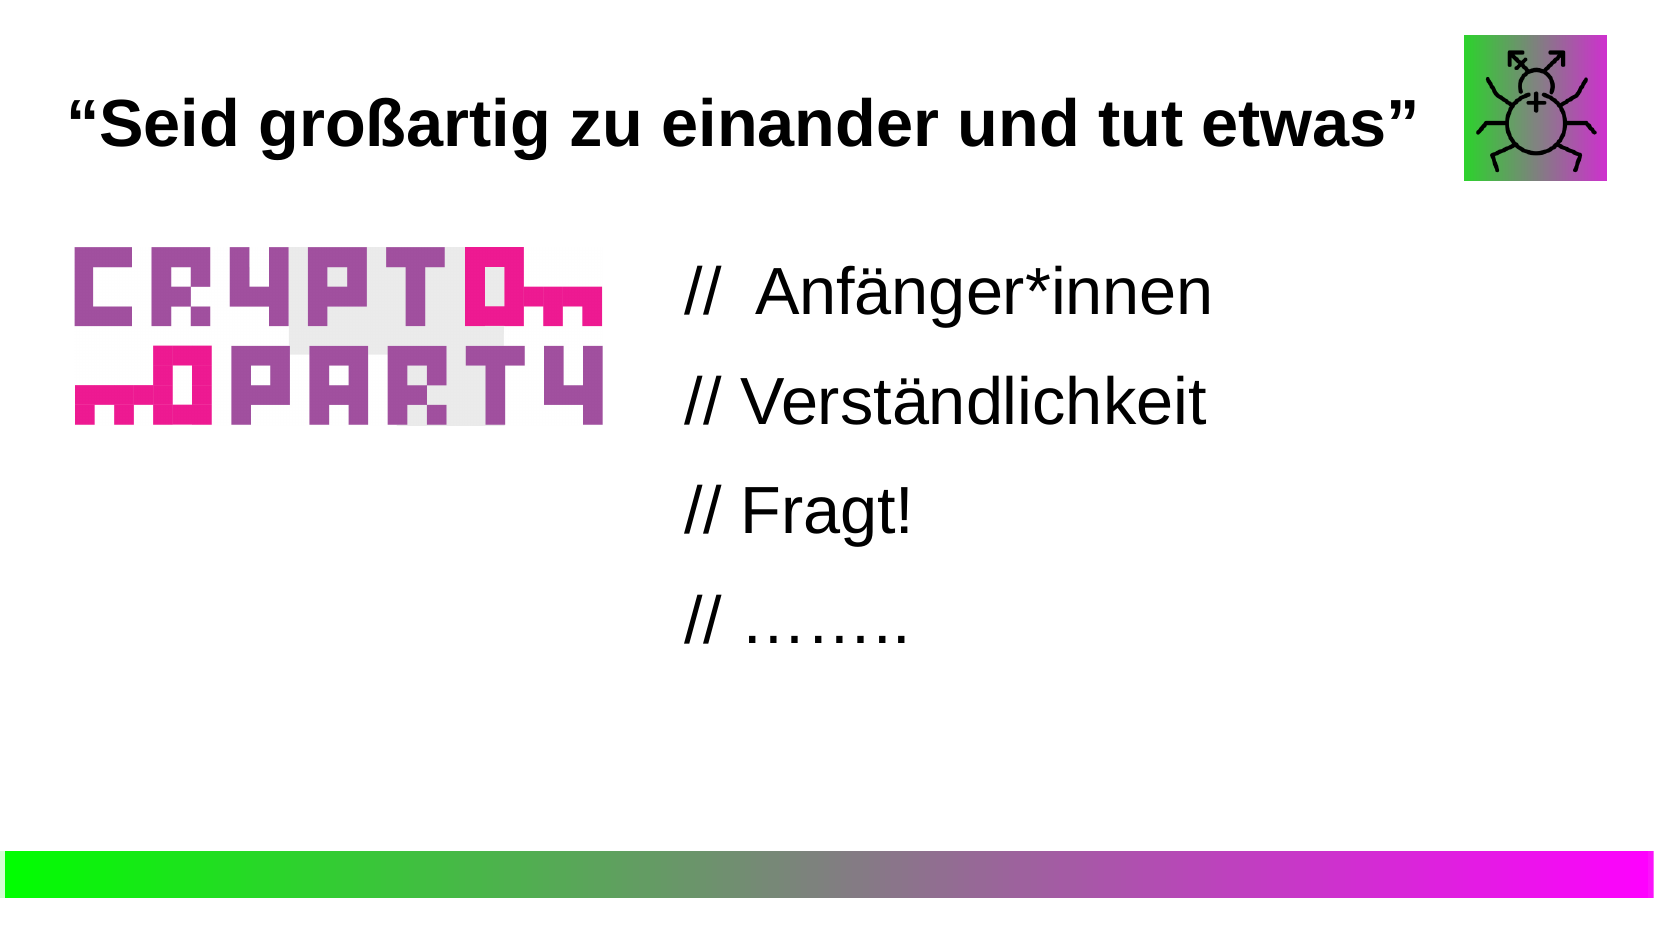

“Seid großartig zu einander und tut etwas”
# // Anfänger*innen
// Verständlichkeit
// Fragt!
// ……..